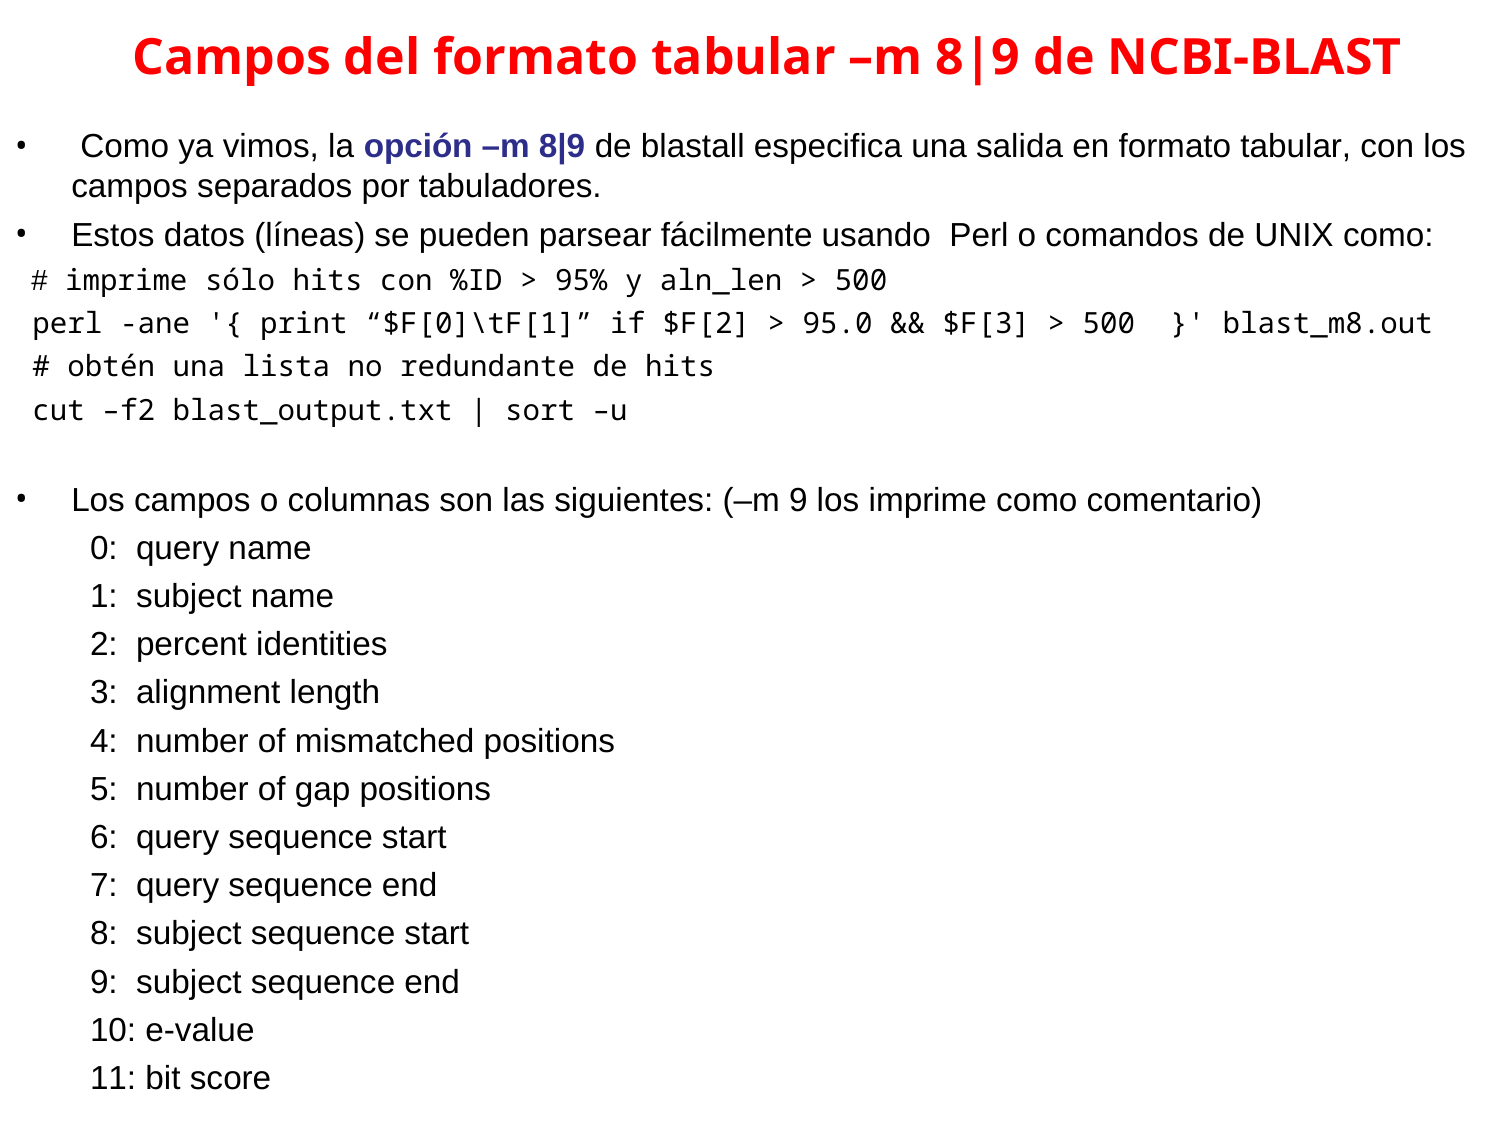

Campos del formato tabular –m 8|9 de NCBI-BLAST
# Como ya vimos, la opción –m 8|9 de blastall especifica una salida en formato tabular, con los campos separados por tabuladores.
Estos datos (líneas) se pueden parsear fácilmente usando Perl o comandos de UNIX como:
 # imprime sólo hits con %ID > 95% y aln_len > 500
 perl -ane '{ print “$F[0]\tF[1]” if $F[2] > 95.0 && $F[3] > 500 }' blast_m8.out
 # obtén una lista no redundante de hits
 cut –f2 blast_output.txt | sort –u
Los campos o columnas son las siguientes: (–m 9 los imprime como comentario)
0: query name
1: subject name
2: percent identities
3: alignment length
4: number of mismatched positions
5: number of gap positions
6: query sequence start
7: query sequence end
8: subject sequence start
9: subject sequence end
10: e-value
11: bit score